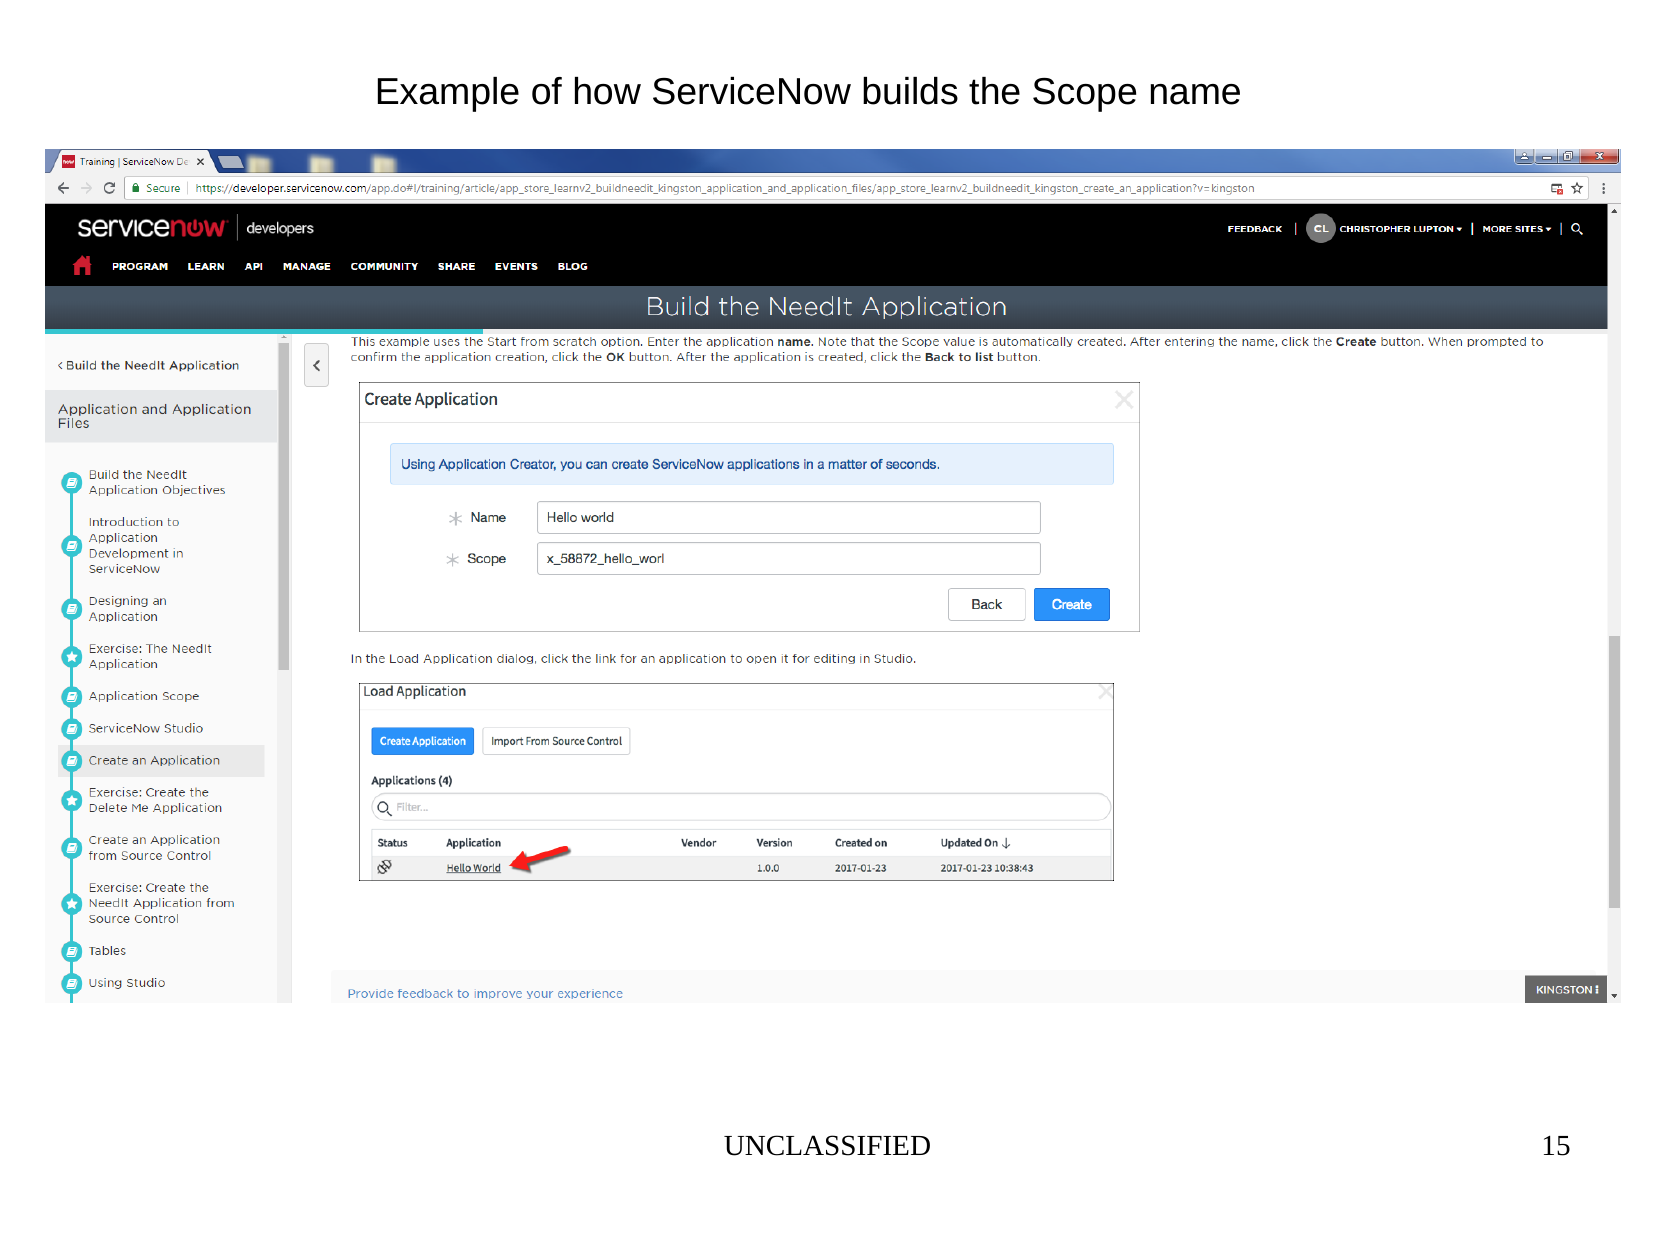

Example of how ServiceNow builds the Scope name
UNCLASSIFIED
15